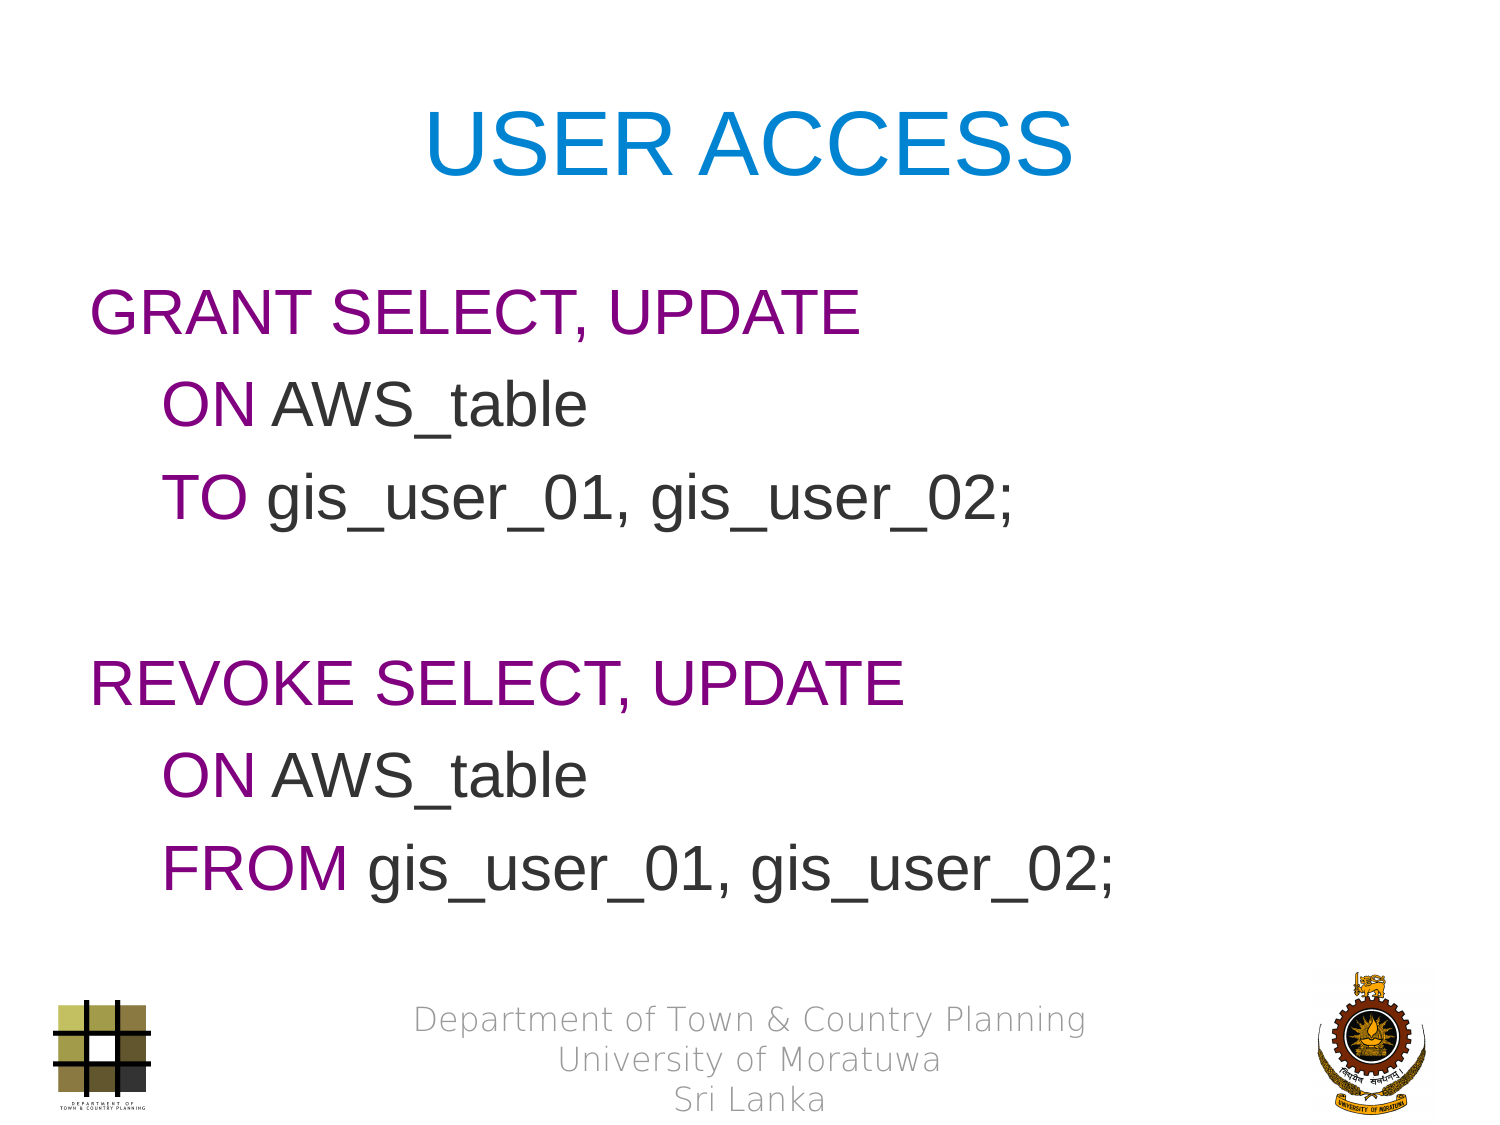

# USER ACCESS
GRANT SELECT, UPDATE
 ON AWS_table
 TO gis_user_01, gis_user_02;
REVOKE SELECT, UPDATE
 ON AWS_table
 FROM gis_user_01, gis_user_02;